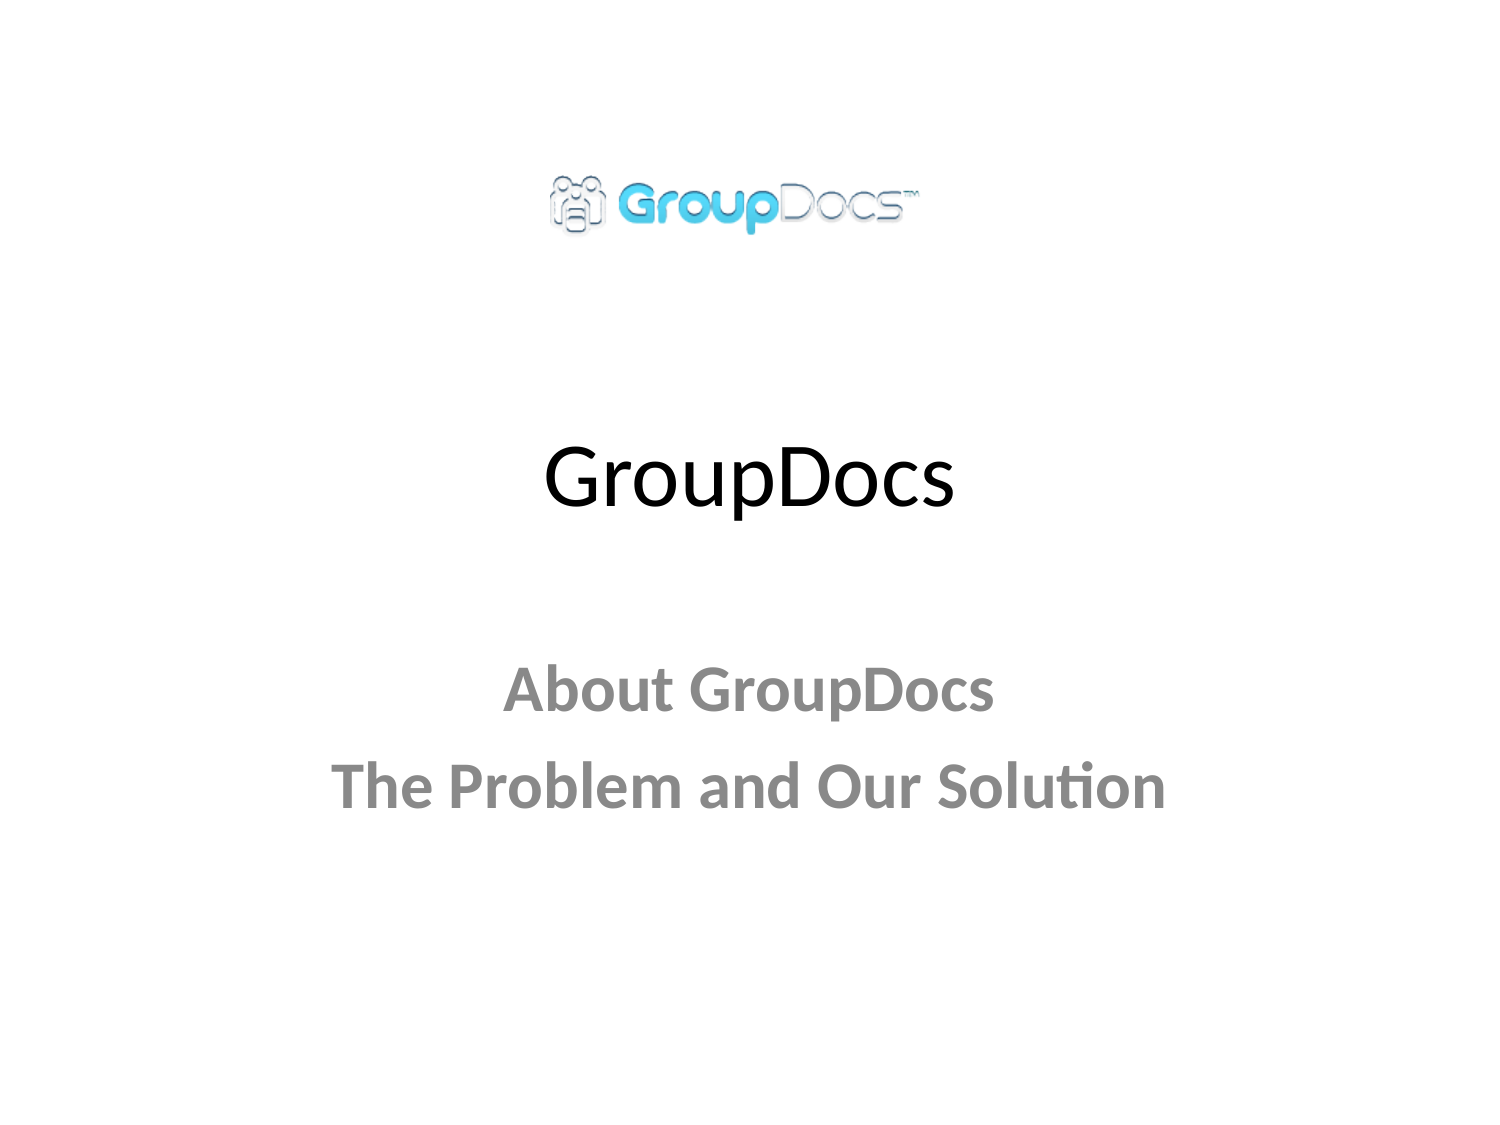

# GroupDocs
About GroupDocs
The Problem and Our Solution